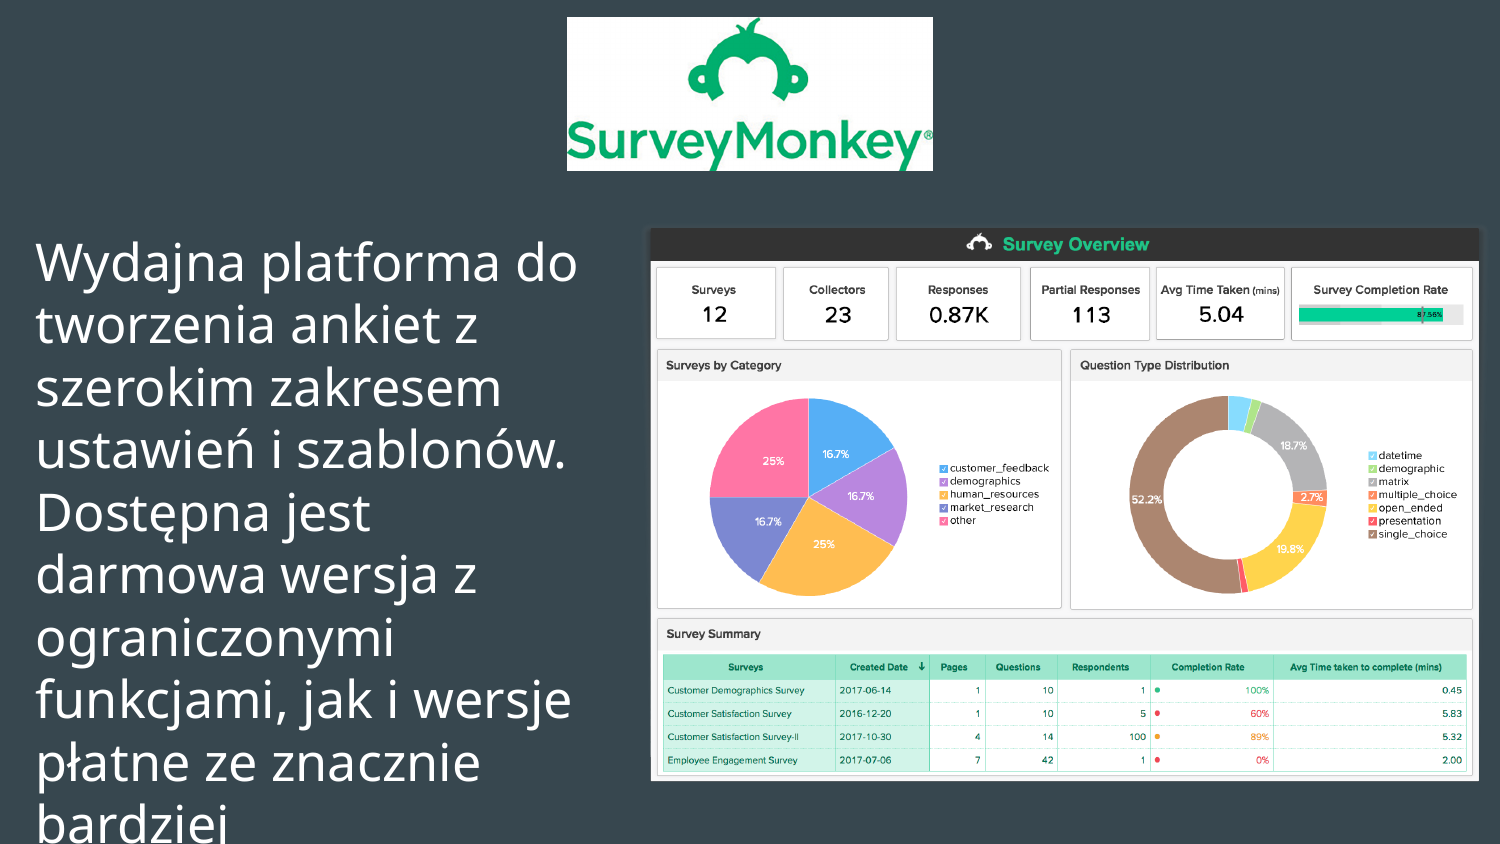

# Wydajna platforma do tworzenia ankiet z szerokim zakresem ustawień i szablonów. Dostępna jest darmowa wersja z ograniczonymi funkcjami, jak i wersje płatne ze znacznie bardziej zaawansowanymi funkcjami.